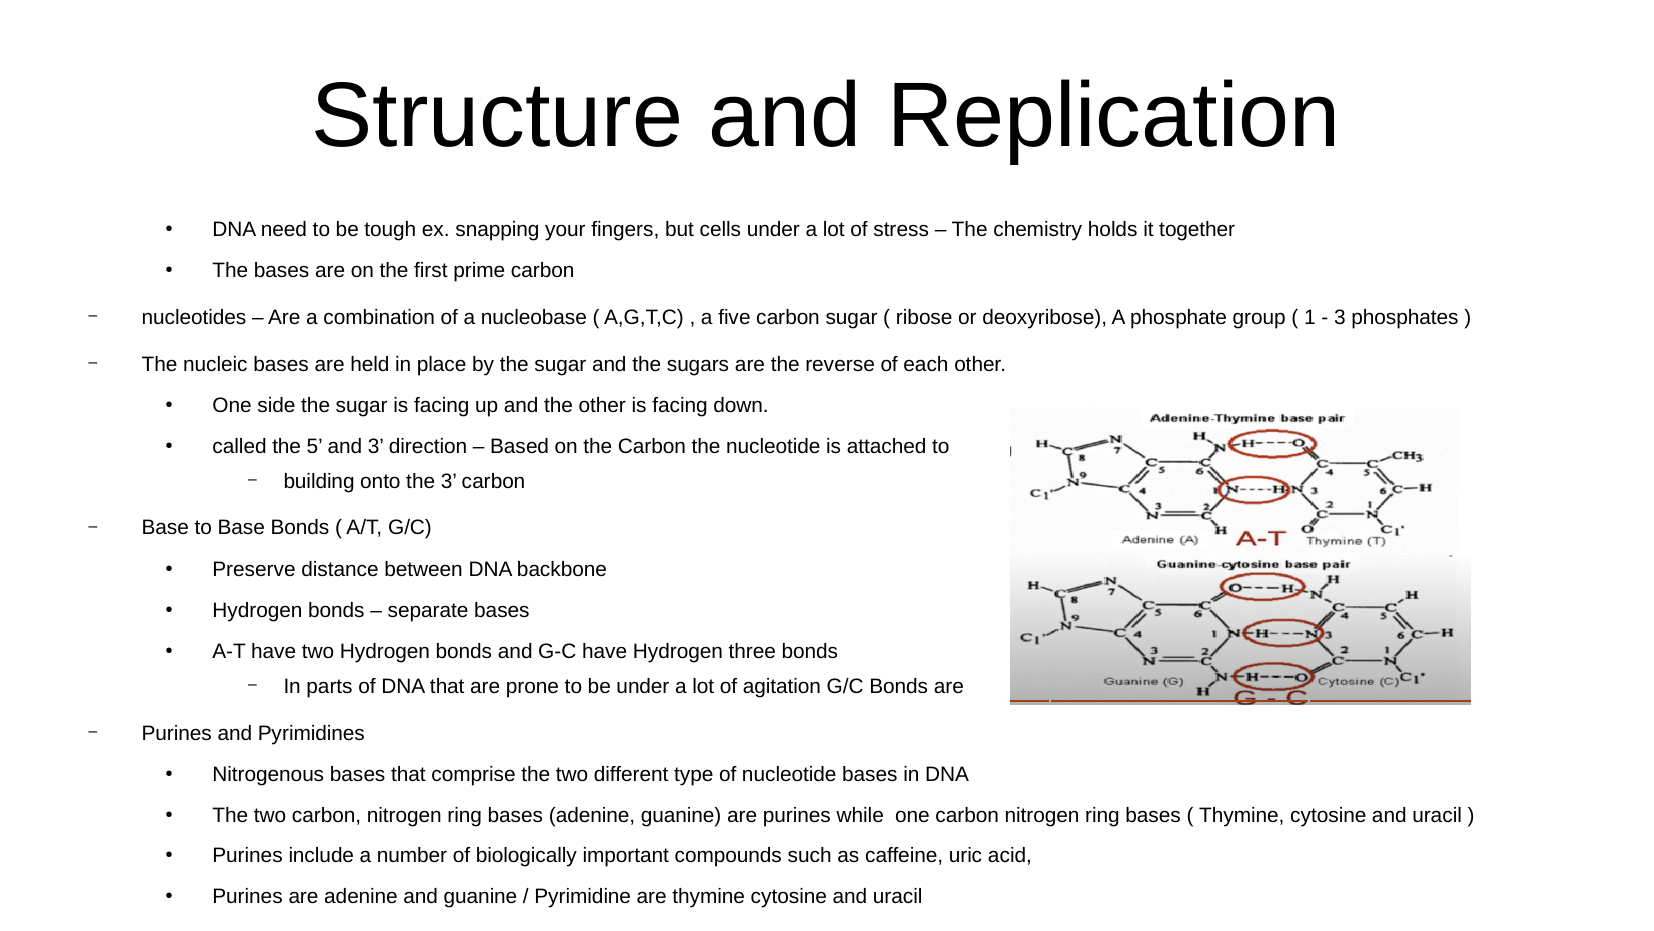

# Structure and Replication
DNA need to be tough ex. snapping your fingers, but cells under a lot of stress – The chemistry holds it together
The bases are on the first prime carbon
nucleotides – Are a combination of a nucleobase ( A,G,T,C) , a five carbon sugar ( ribose or deoxyribose), A phosphate group ( 1 - 3 phosphates )
The nucleic bases are held in place by the sugar and the sugars are the reverse of each other.
One side the sugar is facing up and the other is facing down.
called the 5’ and 3’ direction – Based on the Carbon the nucleotide is attached to
building onto the 3’ carbon
Base to Base Bonds ( A/T, G/C)
Preserve distance between DNA backbone
Hydrogen bonds – separate bases
A-T have two Hydrogen bonds and G-C have Hydrogen three bonds
In parts of DNA that are prone to be under a lot of agitation G/C Bonds are
Purines and Pyrimidines
Nitrogenous bases that comprise the two different type of nucleotide bases in DNA
The two carbon, nitrogen ring bases (adenine, guanine) are purines while one carbon nitrogen ring bases ( Thymine, cytosine and uracil )
Purines include a number of biologically important compounds such as caffeine, uric acid,
Purines are adenine and guanine / Pyrimidine are thymine cytosine and uracil